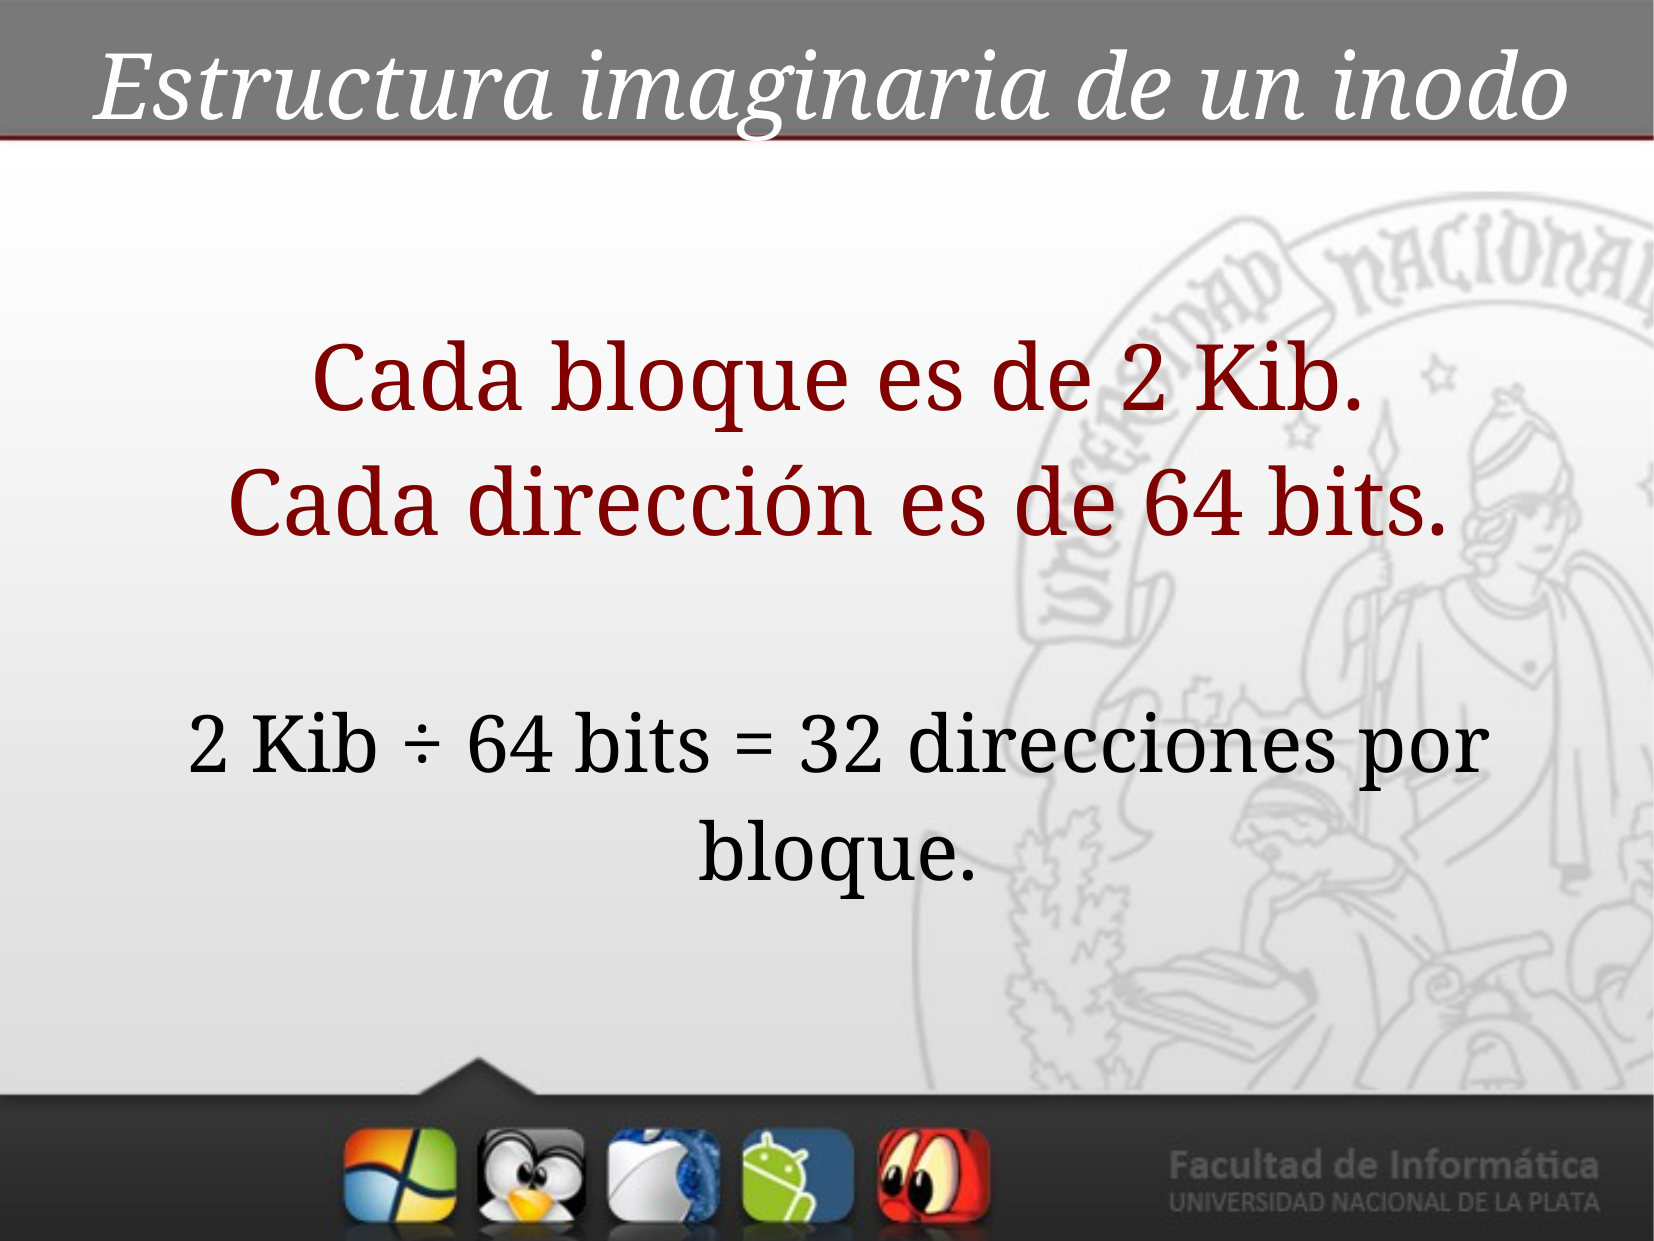

Estructura imaginaria de un inodo
# Cada bloque es de 2 Kib.
Cada dirección es de 64 bits.
2 Kib ÷ 64 bits = 32 direcciones por bloque.